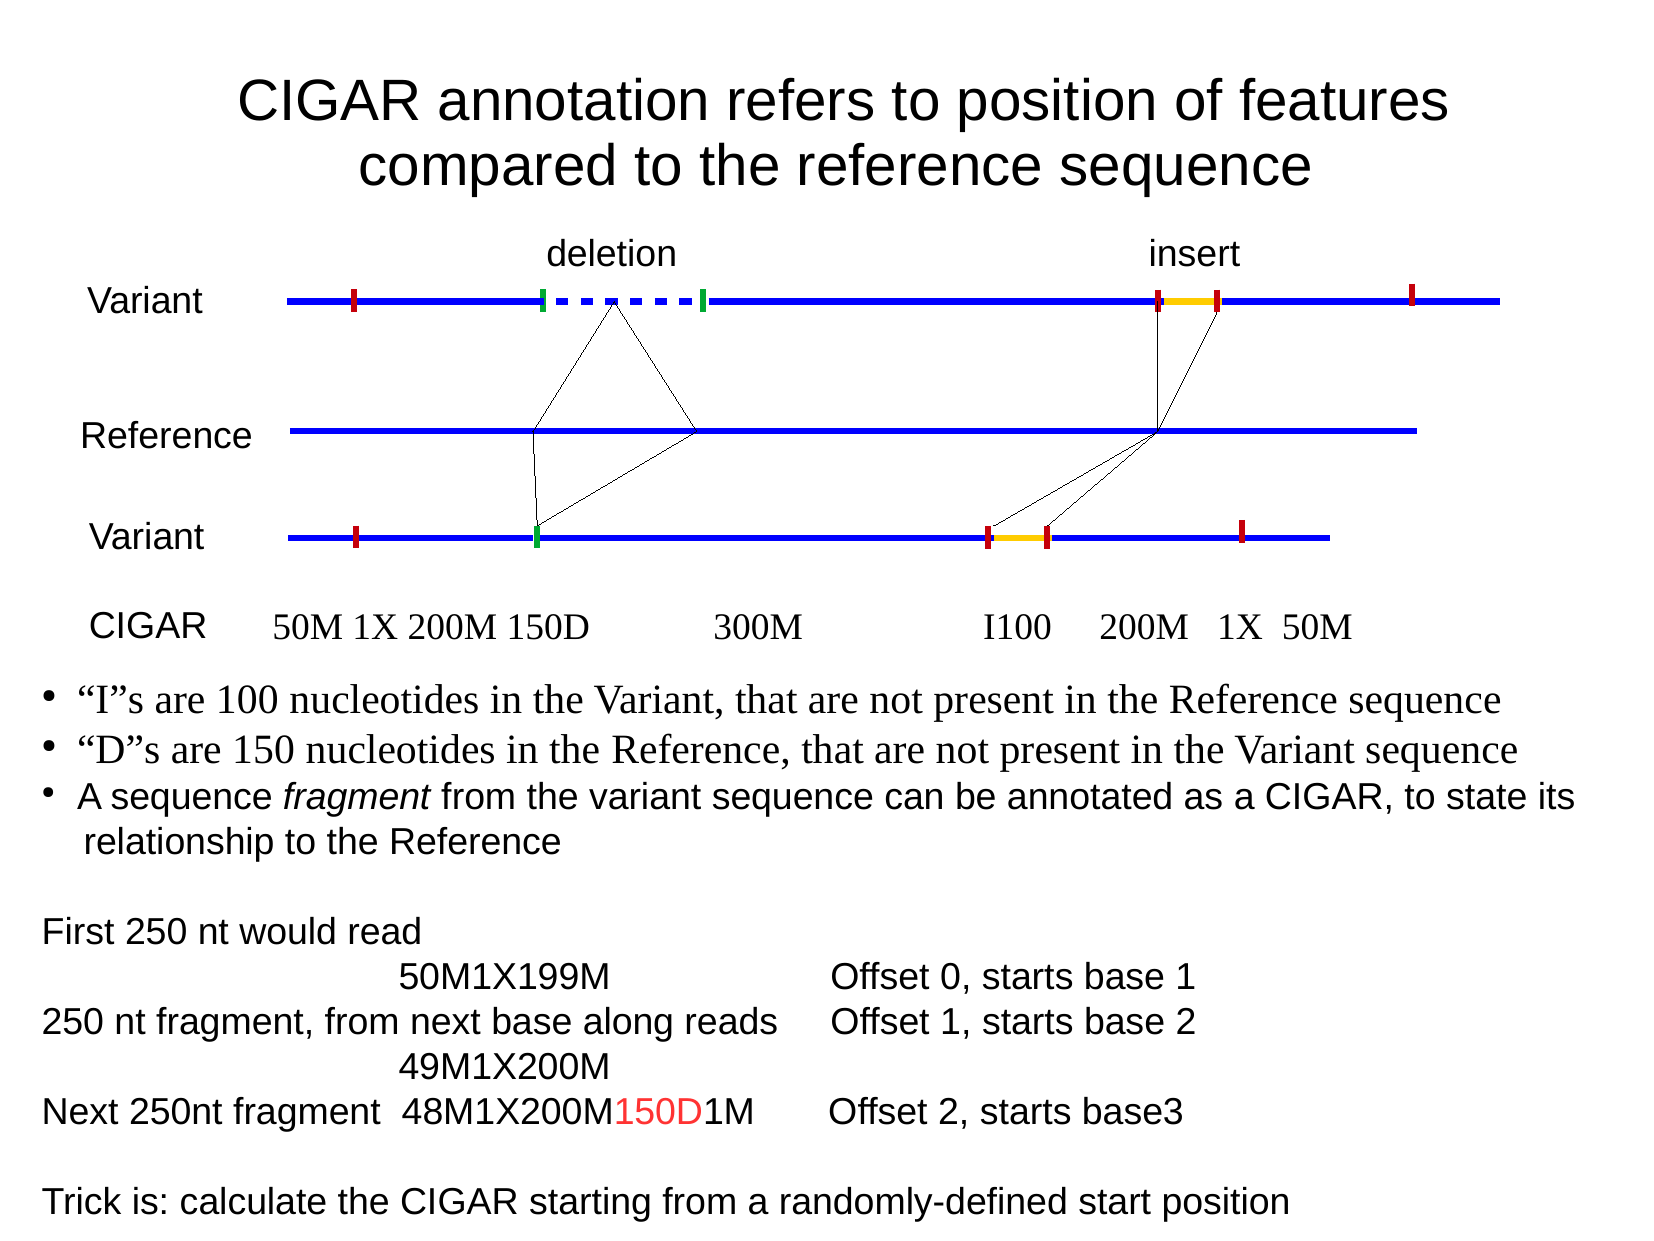

# CIGAR annotation refers to position of features compared to the reference sequence
deletion
insert
Variant
Reference
Variant
CIGAR
 50M 1X 200M 150D 300M I100 200M 1X 50M
“I”s are 100 nucleotides in the Variant, that are not present in the Reference sequence
“D”s are 150 nucleotides in the Reference, that are not present in the Variant sequence
A sequence fragment from the variant sequence can be annotated as a CIGAR, to state its
 relationship to the Reference
First 250 nt would read
 50M1X199M Offset 0, starts base 1
250 nt fragment, from next base along reads Offset 1, starts base 2
 49M1X200M
Next 250nt fragment 48M1X200M150D1M Offset 2, starts base3
Trick is: calculate the CIGAR starting from a randomly-defined start position